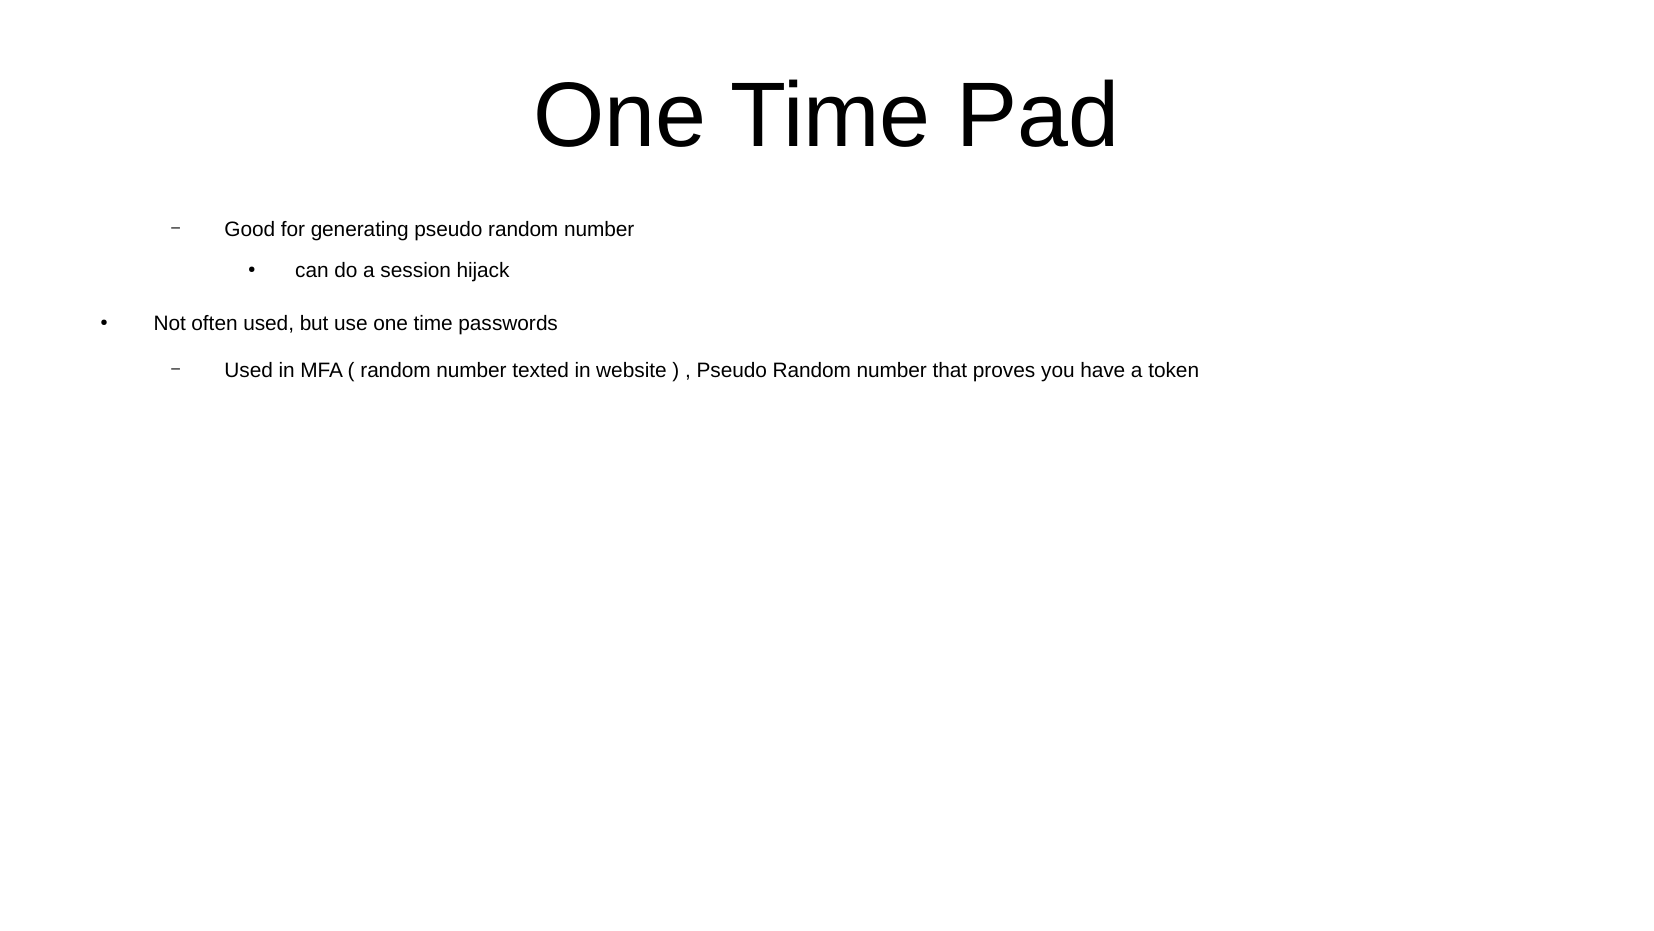

# One Time Pad
Good for generating pseudo random number
can do a session hijack
Not often used, but use one time passwords
Used in MFA ( random number texted in website ) , Pseudo Random number that proves you have a token